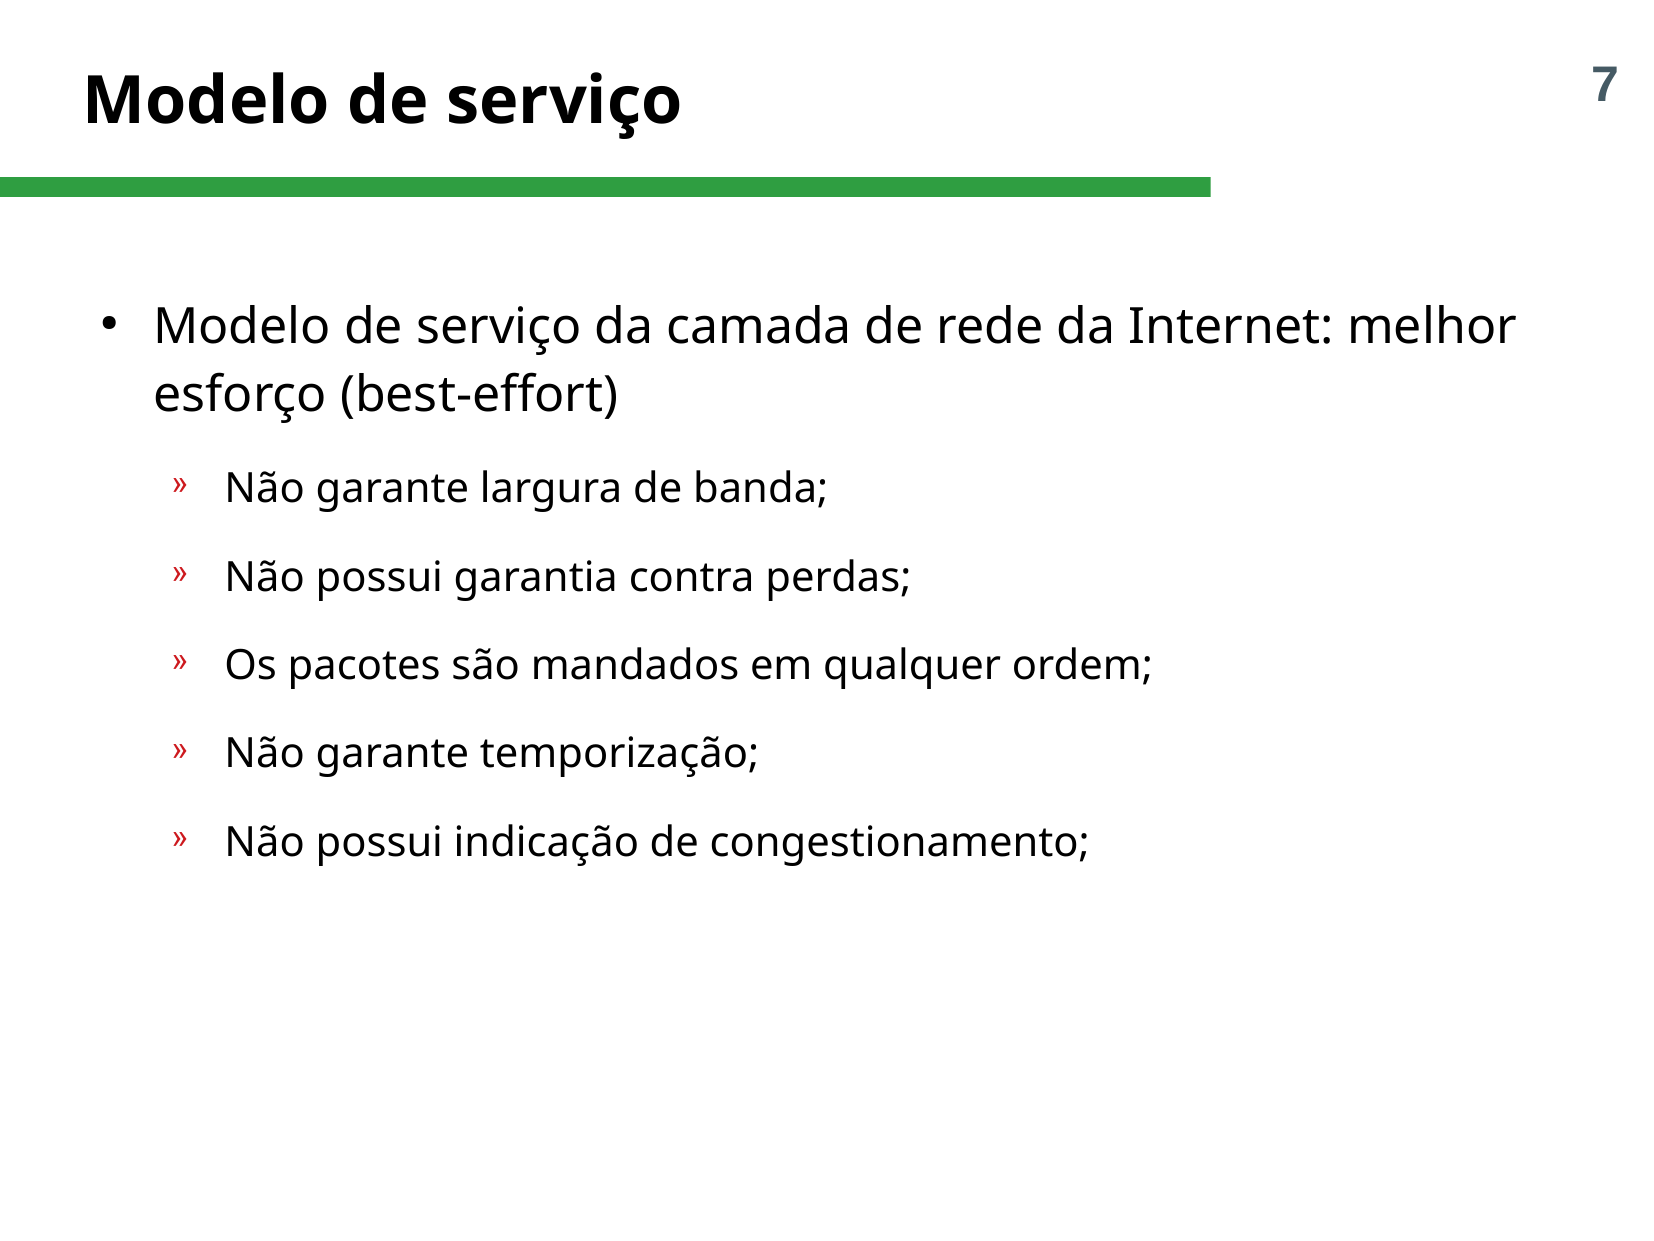

# Modelo de serviço
Modelo de serviço da camada de rede da Internet: melhor esforço (best-effort)
Não garante largura de banda;
Não possui garantia contra perdas;
Os pacotes são mandados em qualquer ordem;
Não garante temporização;
Não possui indicação de congestionamento;